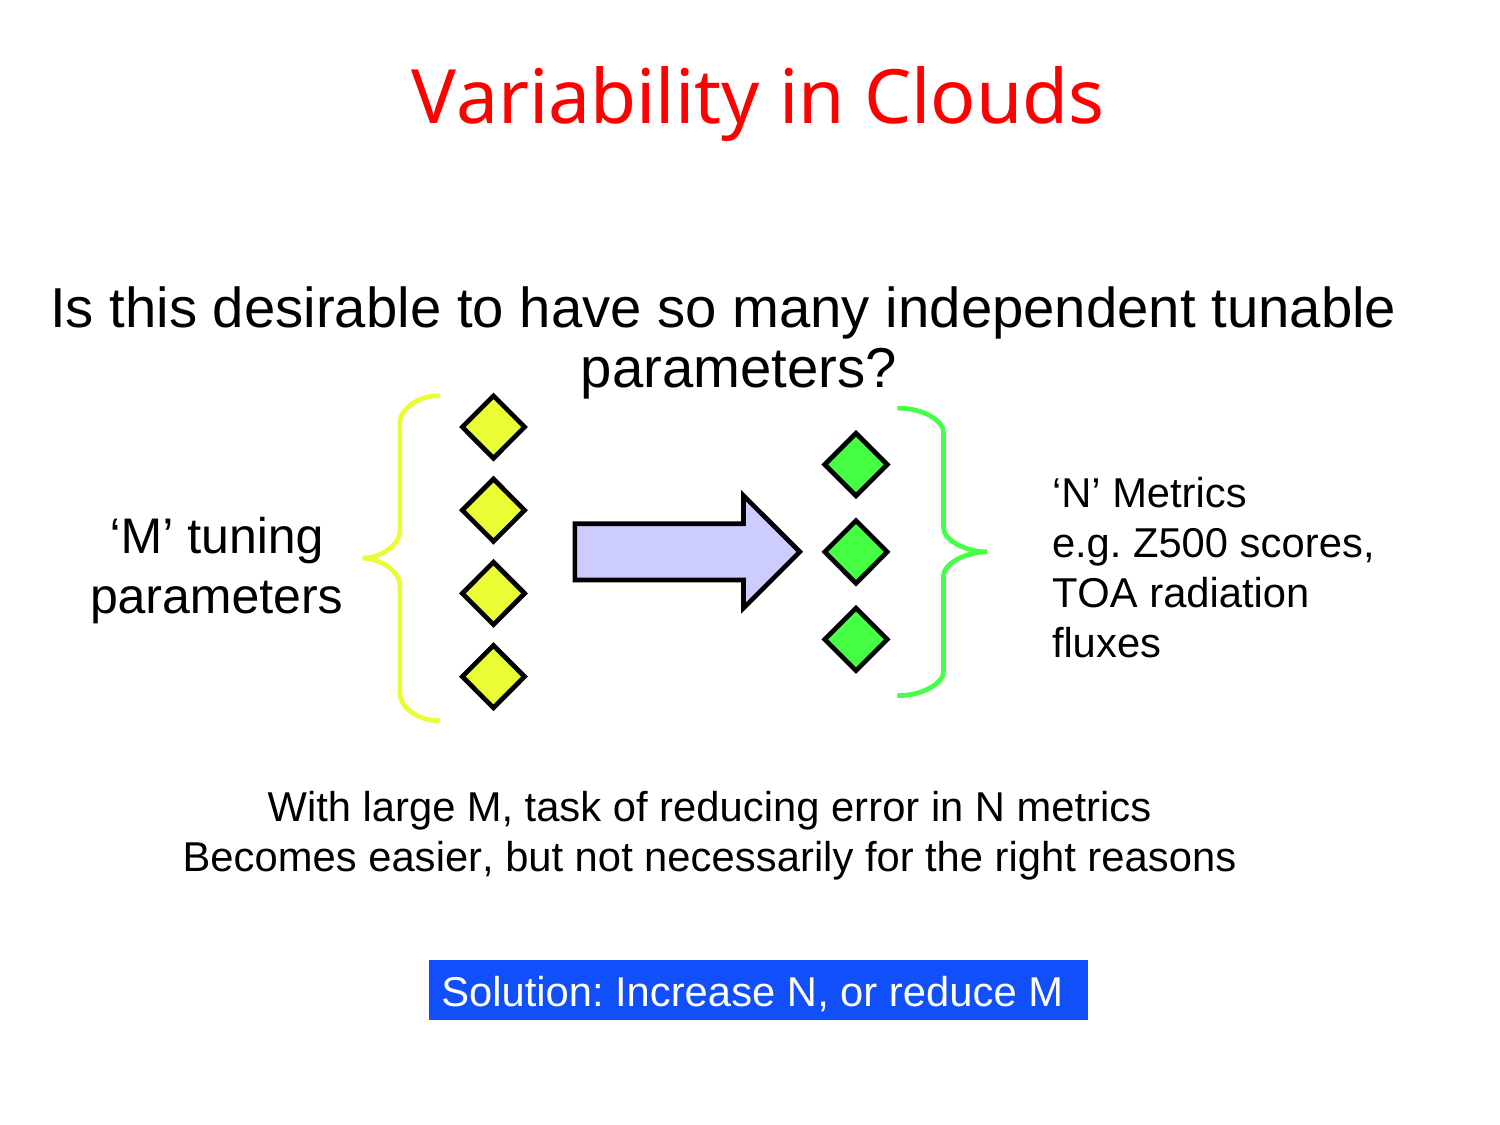

# Variability in Clouds
Is this desirable to have so many independent tunable parameters?
‘N’ Metrics
e.g. Z500 scores, TOA radiation fluxes
‘M’ tuning
parameters
With large M, task of reducing error in N metrics
Becomes easier, but not necessarily for the right reasons
Solution: Increase N, or reduce M